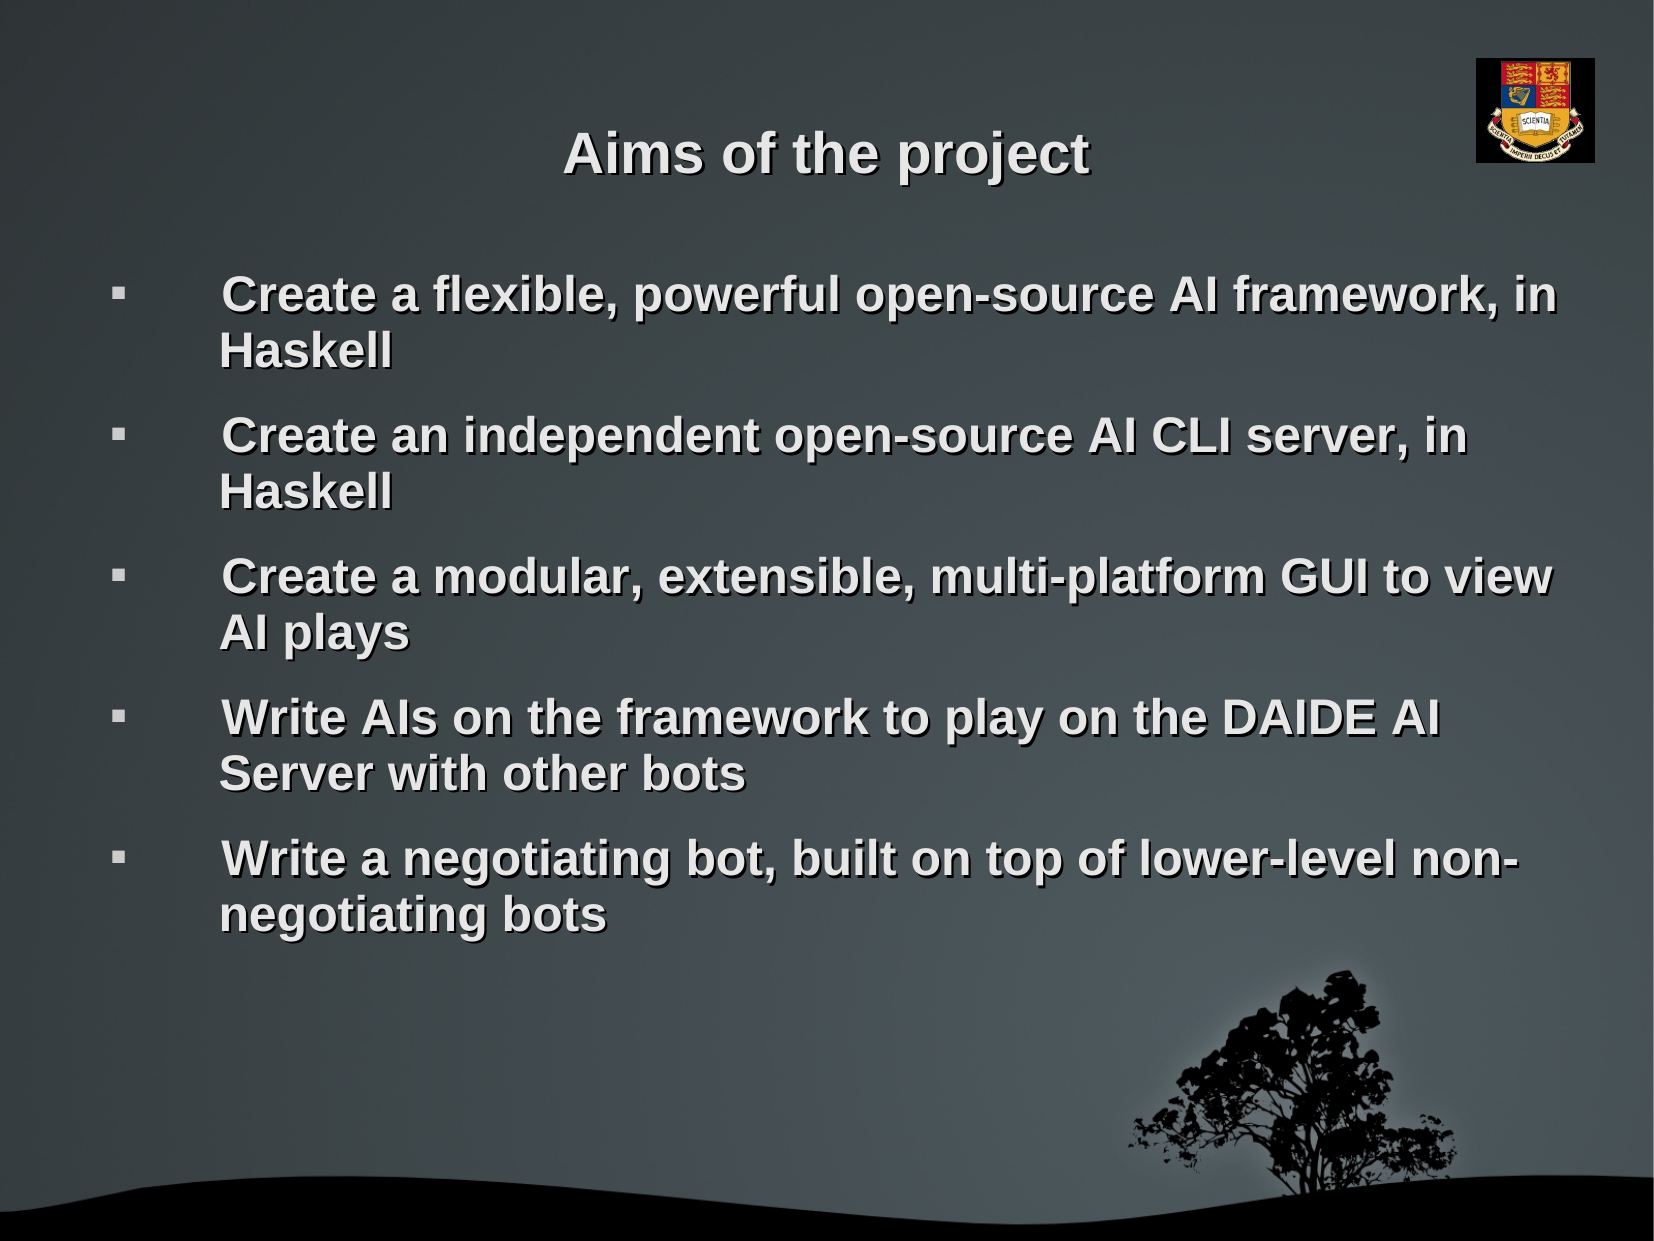

# Aims of the project
 Create a flexible, powerful open-source AI framework, in Haskell
 Create an independent open-source AI CLI server, in Haskell
 Create a modular, extensible, multi-platform GUI to view AI plays
 Write AIs on the framework to play on the DAIDE AI Server with other bots
 Write a negotiating bot, built on top of lower-level non-negotiating bots